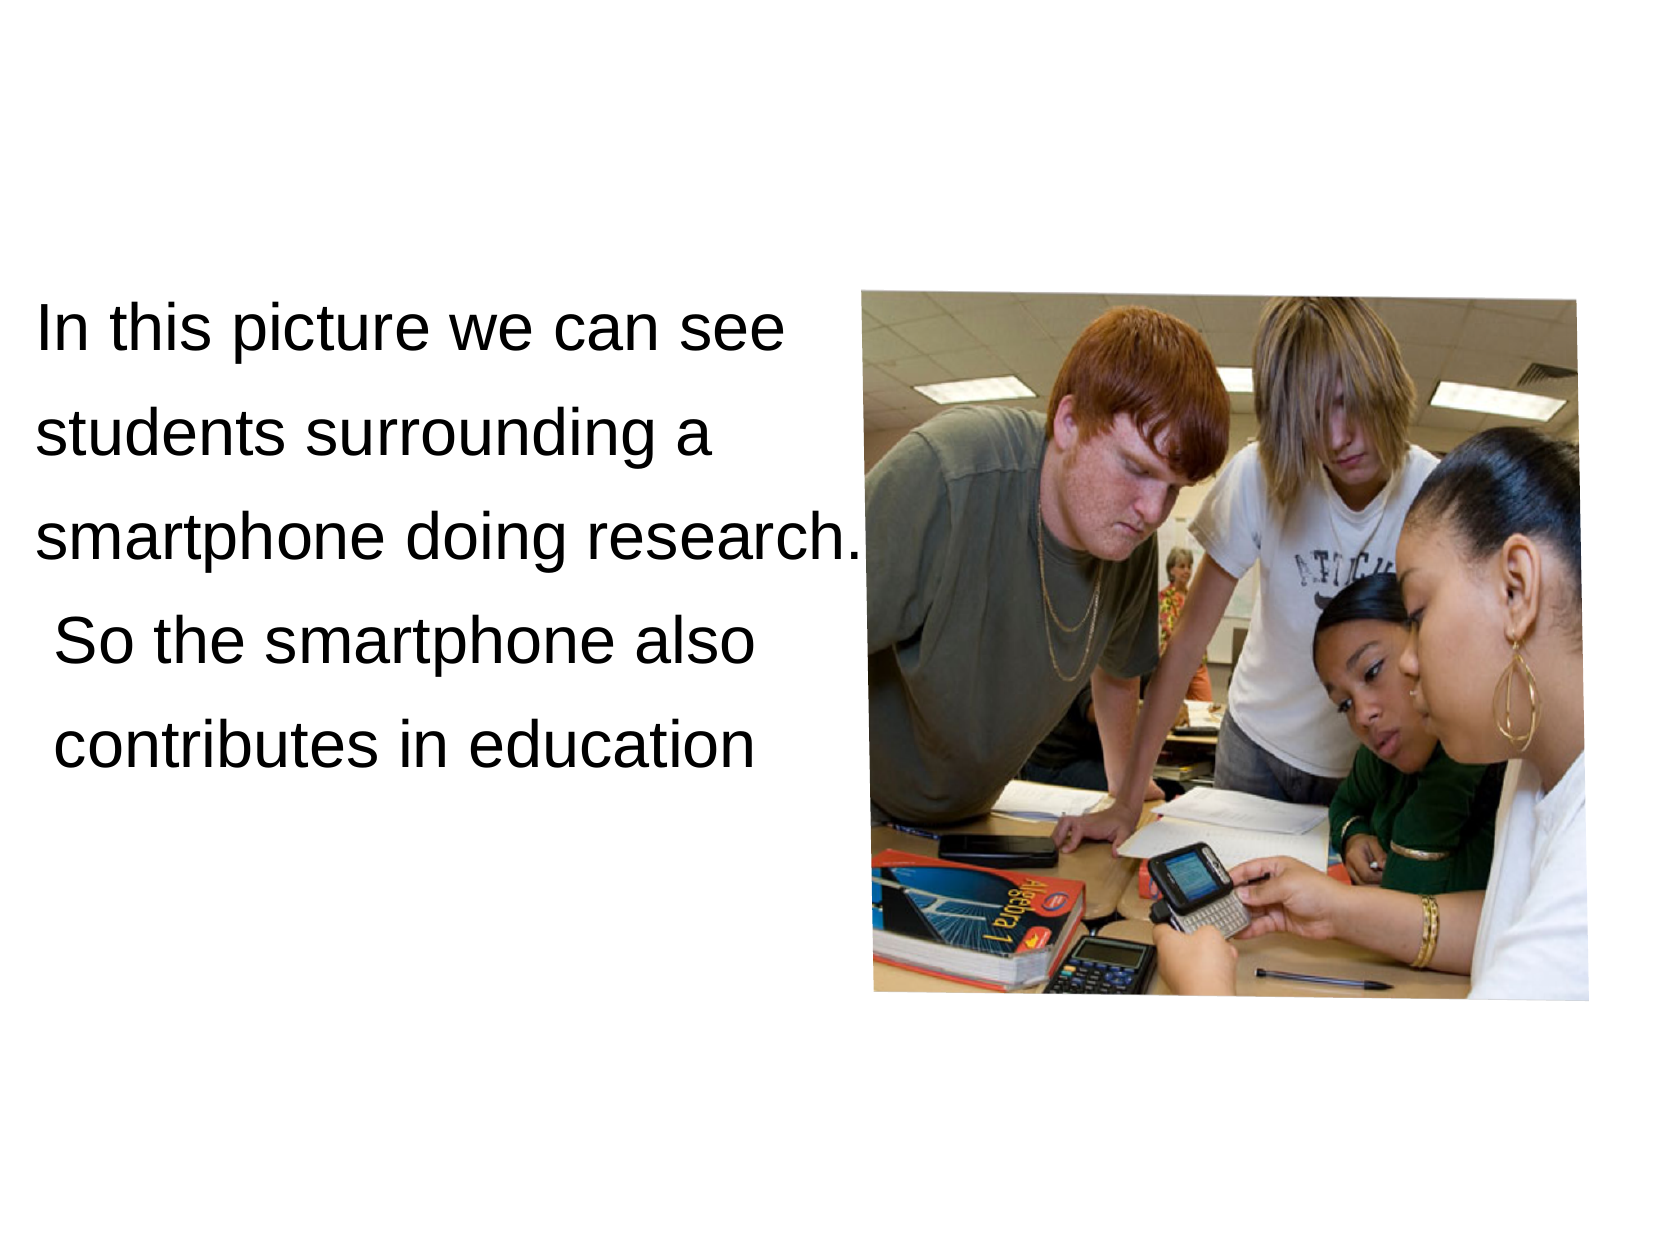

#
In this picture we can see
students surrounding a
smartphone doing research.
 So the smartphone also
 contributes in education